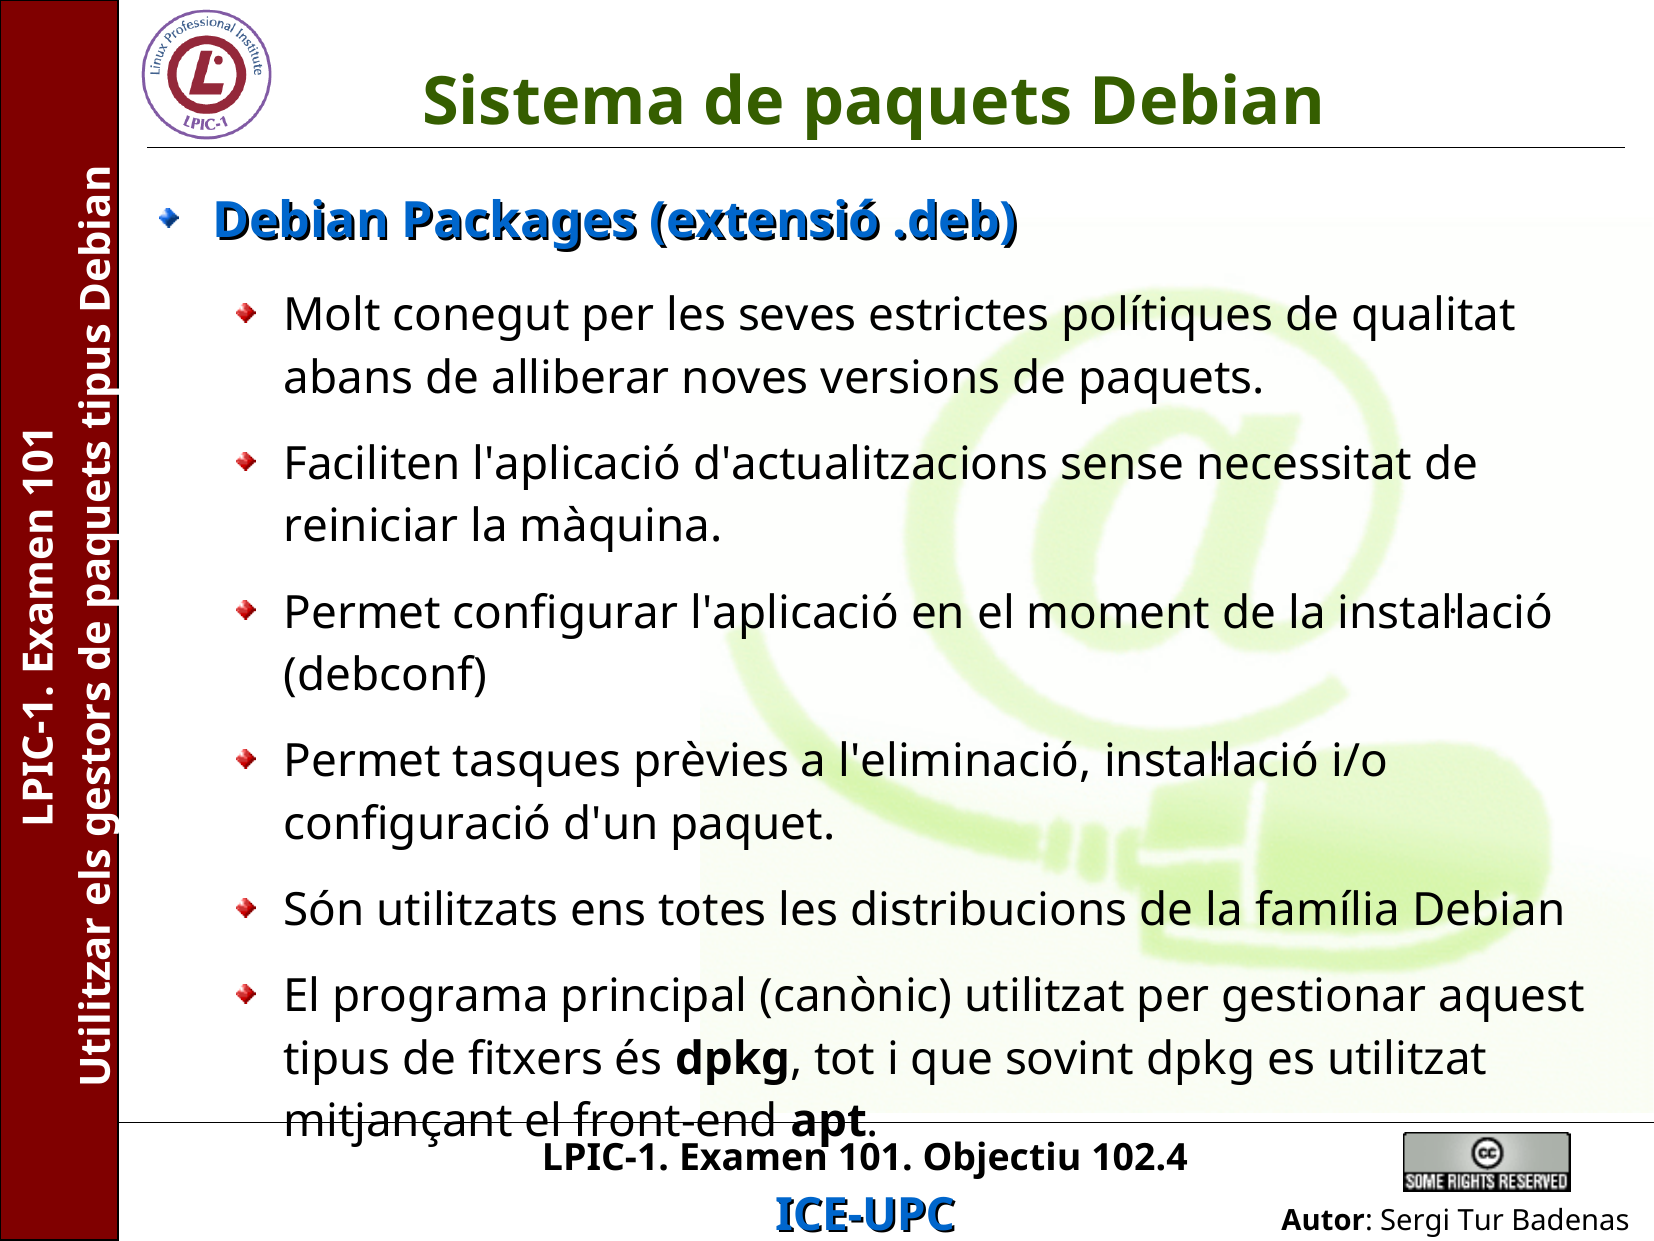

# Sistema de paquets Debian
Debian Packages (extensió .deb)
Molt conegut per les seves estrictes polítiques de qualitat abans de alliberar noves versions de paquets.
Faciliten l'aplicació d'actualitzacions sense necessitat de reiniciar la màquina.
Permet configurar l'aplicació en el moment de la instal·lació (debconf)
Permet tasques prèvies a l'eliminació, instal·lació i/o configuració d'un paquet.
Són utilitzats ens totes les distribucions de la família Debian
El programa principal (canònic) utilitzat per gestionar aquest tipus de fitxers és dpkg, tot i que sovint dpkg es utilitzat mitjançant el front-end apt.